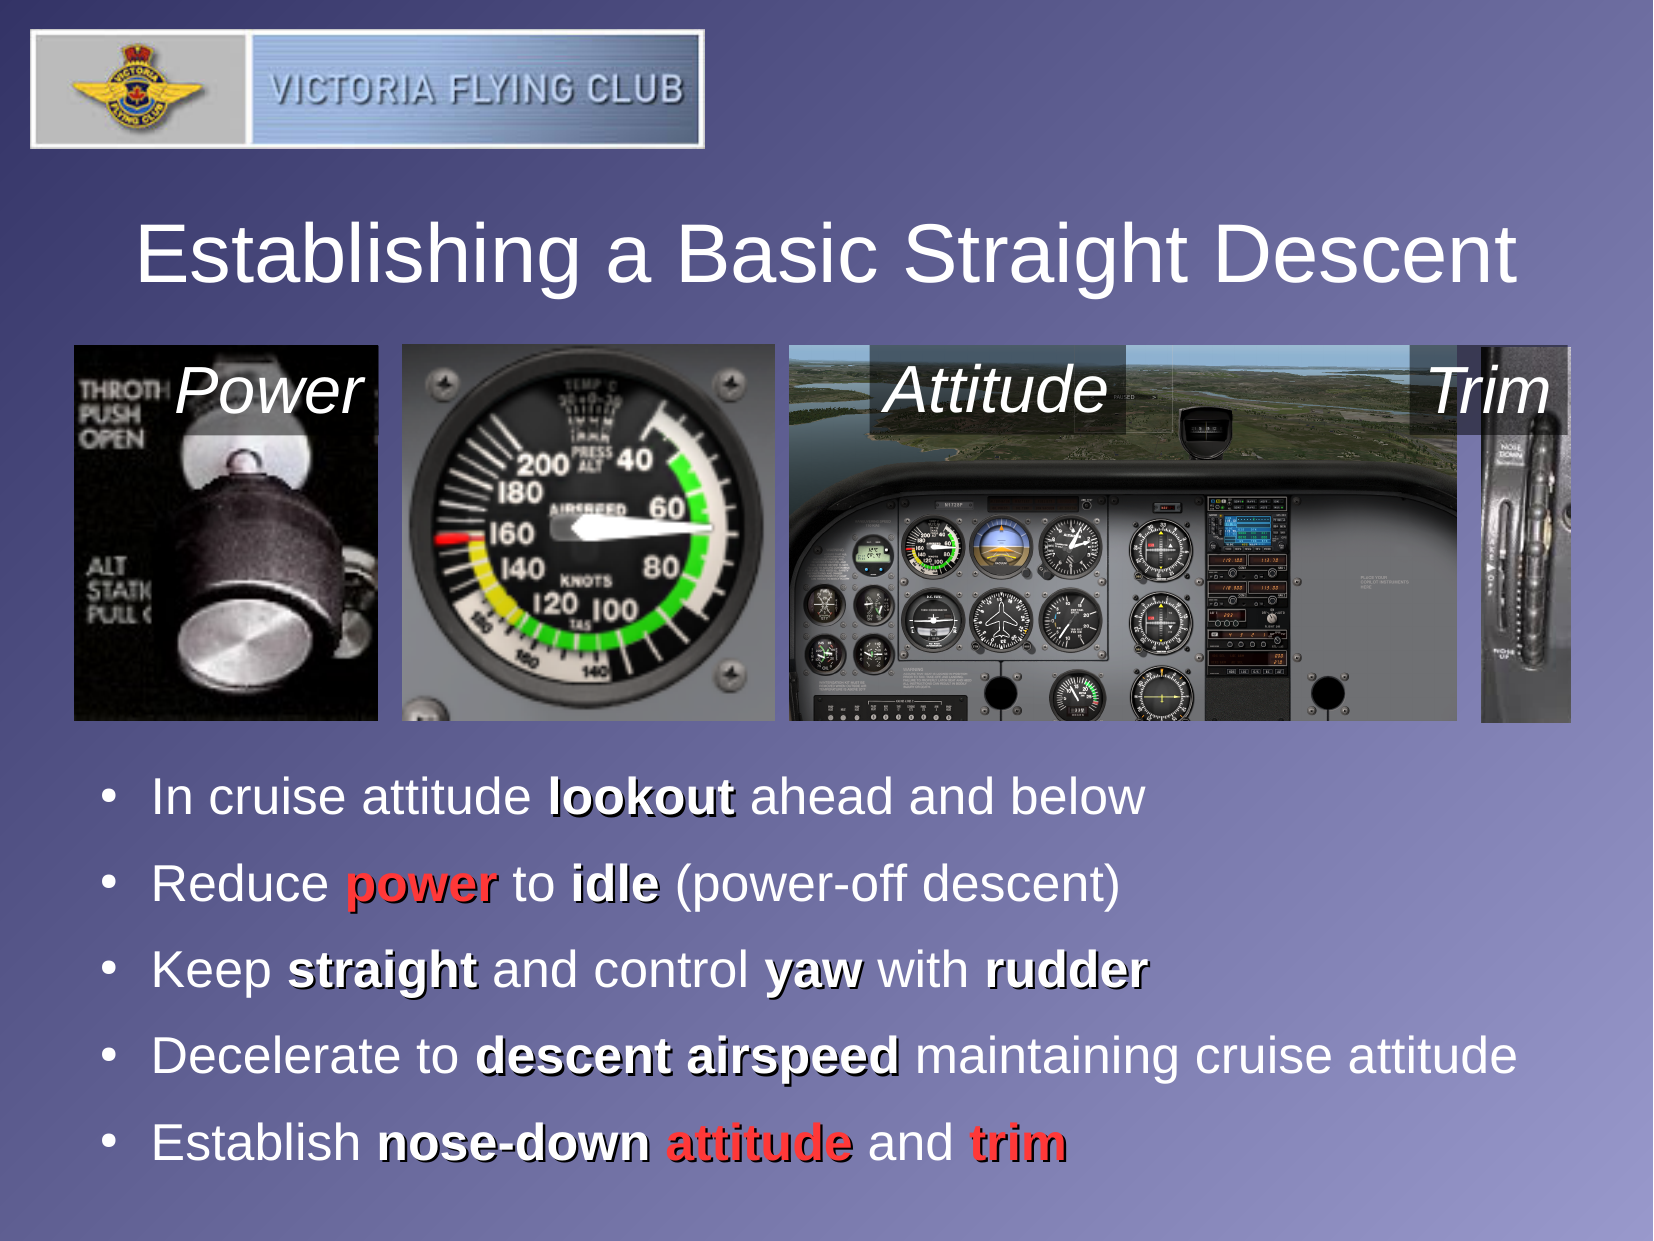

# Establishing a Basic Straight Descent
Attitude
Trim
Power
In cruise attitude lookout ahead and below
Reduce power to idle (power-off descent)
Keep straight and control yaw with rudder
Decelerate to descent airspeed maintaining cruise attitude
Establish nose-down attitude and trim